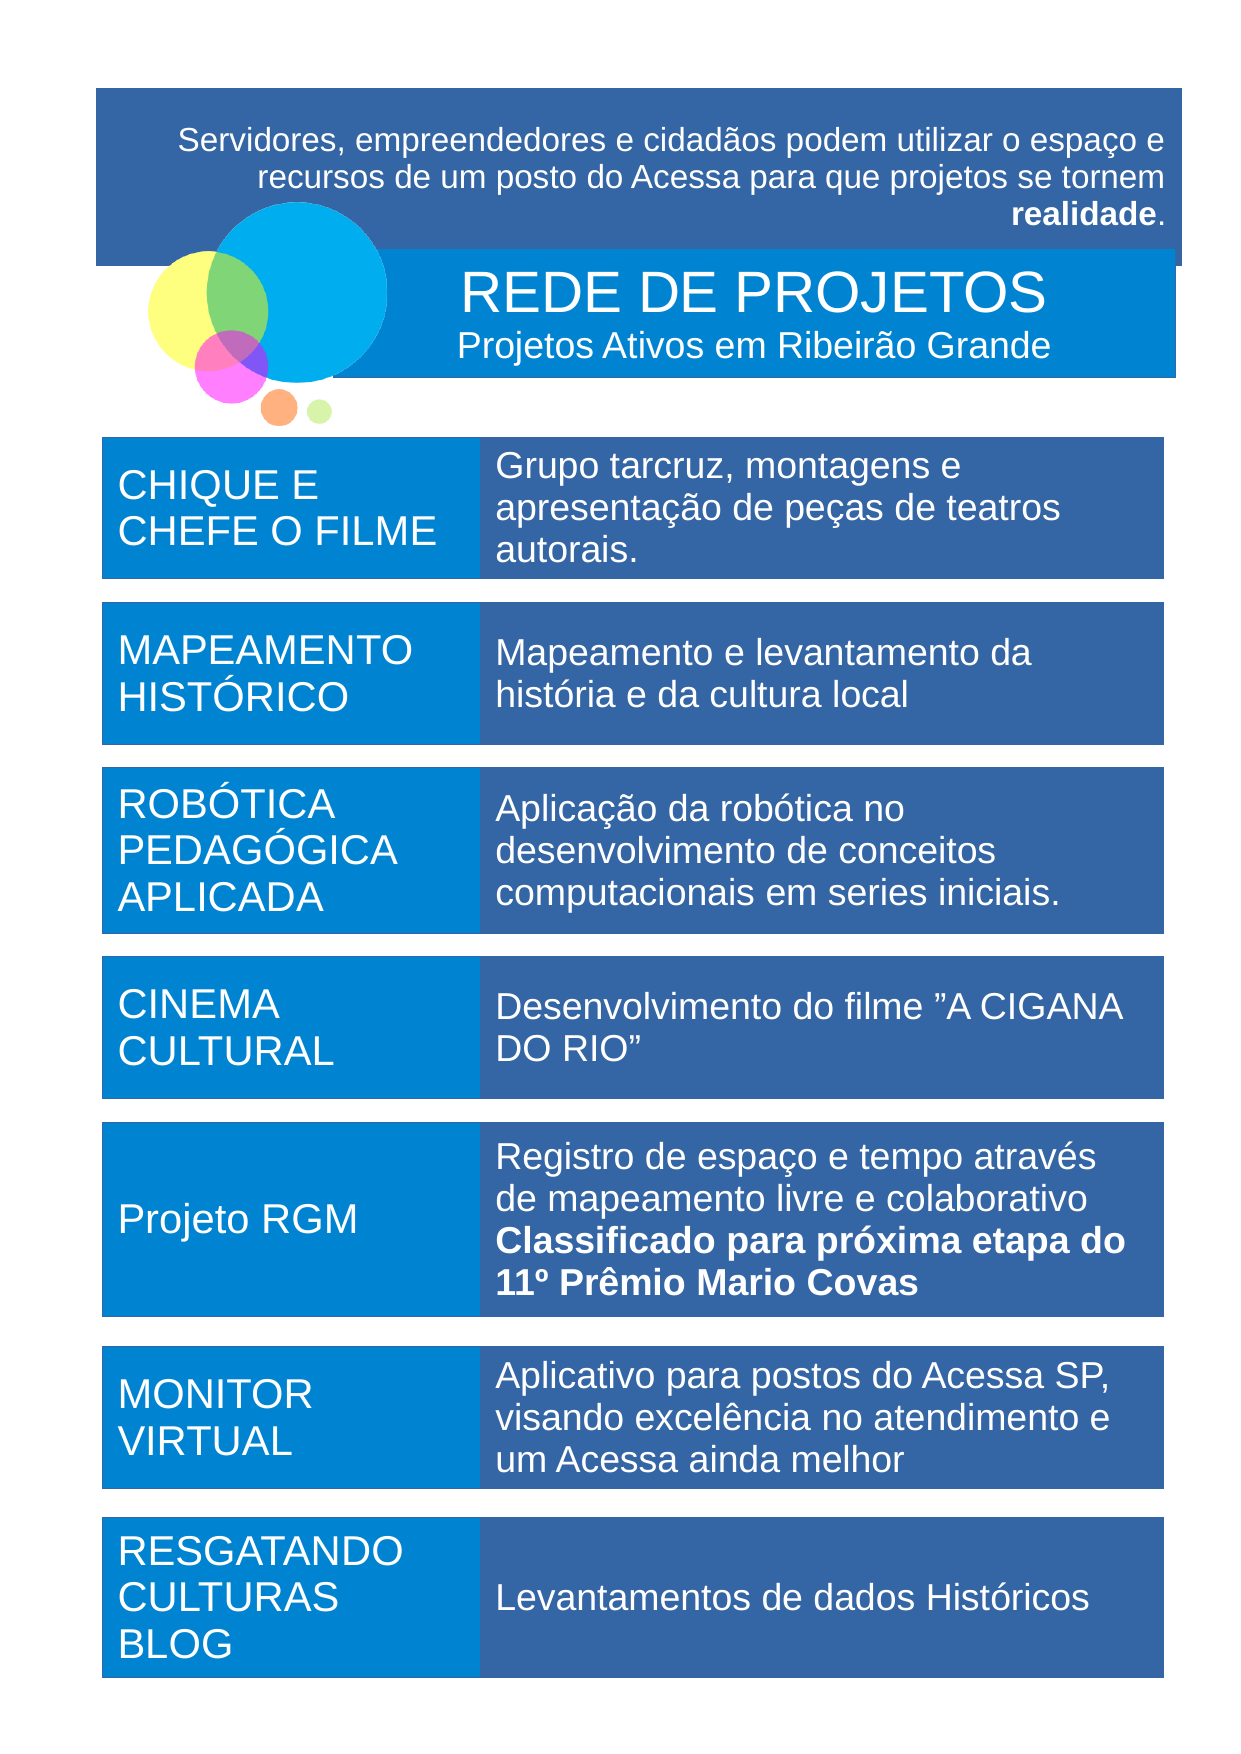

Servidores, empreendedores e cidadãos podem utilizar o espaço e recursos de um posto do Acessa para que projetos se tornem realidade.
REDE DE PROJETOS
Projetos Ativos em Ribeirão Grande
CHIQUE E CHEFE O FILME
Grupo tarcruz, montagens e apresentação de peças de teatros autorais.
MAPEAMENTO HISTÓRICO
Mapeamento e levantamento da história e da cultura local
ROBÓTICA PEDAGÓGICA APLICADA
Aplicação da robótica no desenvolvimento de conceitos computacionais em series iniciais.
CINEMA CULTURAL
Desenvolvimento do filme ”A CIGANA DO RIO”
Projeto RGM
Registro de espaço e tempo através de mapeamento livre e colaborativo
Classificado para próxima etapa do 11º Prêmio Mario Covas
MONITOR VIRTUAL
Aplicativo para postos do Acessa SP, visando excelência no atendimento e um Acessa ainda melhor
RESGATANDO CULTURAS BLOG
Levantamentos de dados Históricos